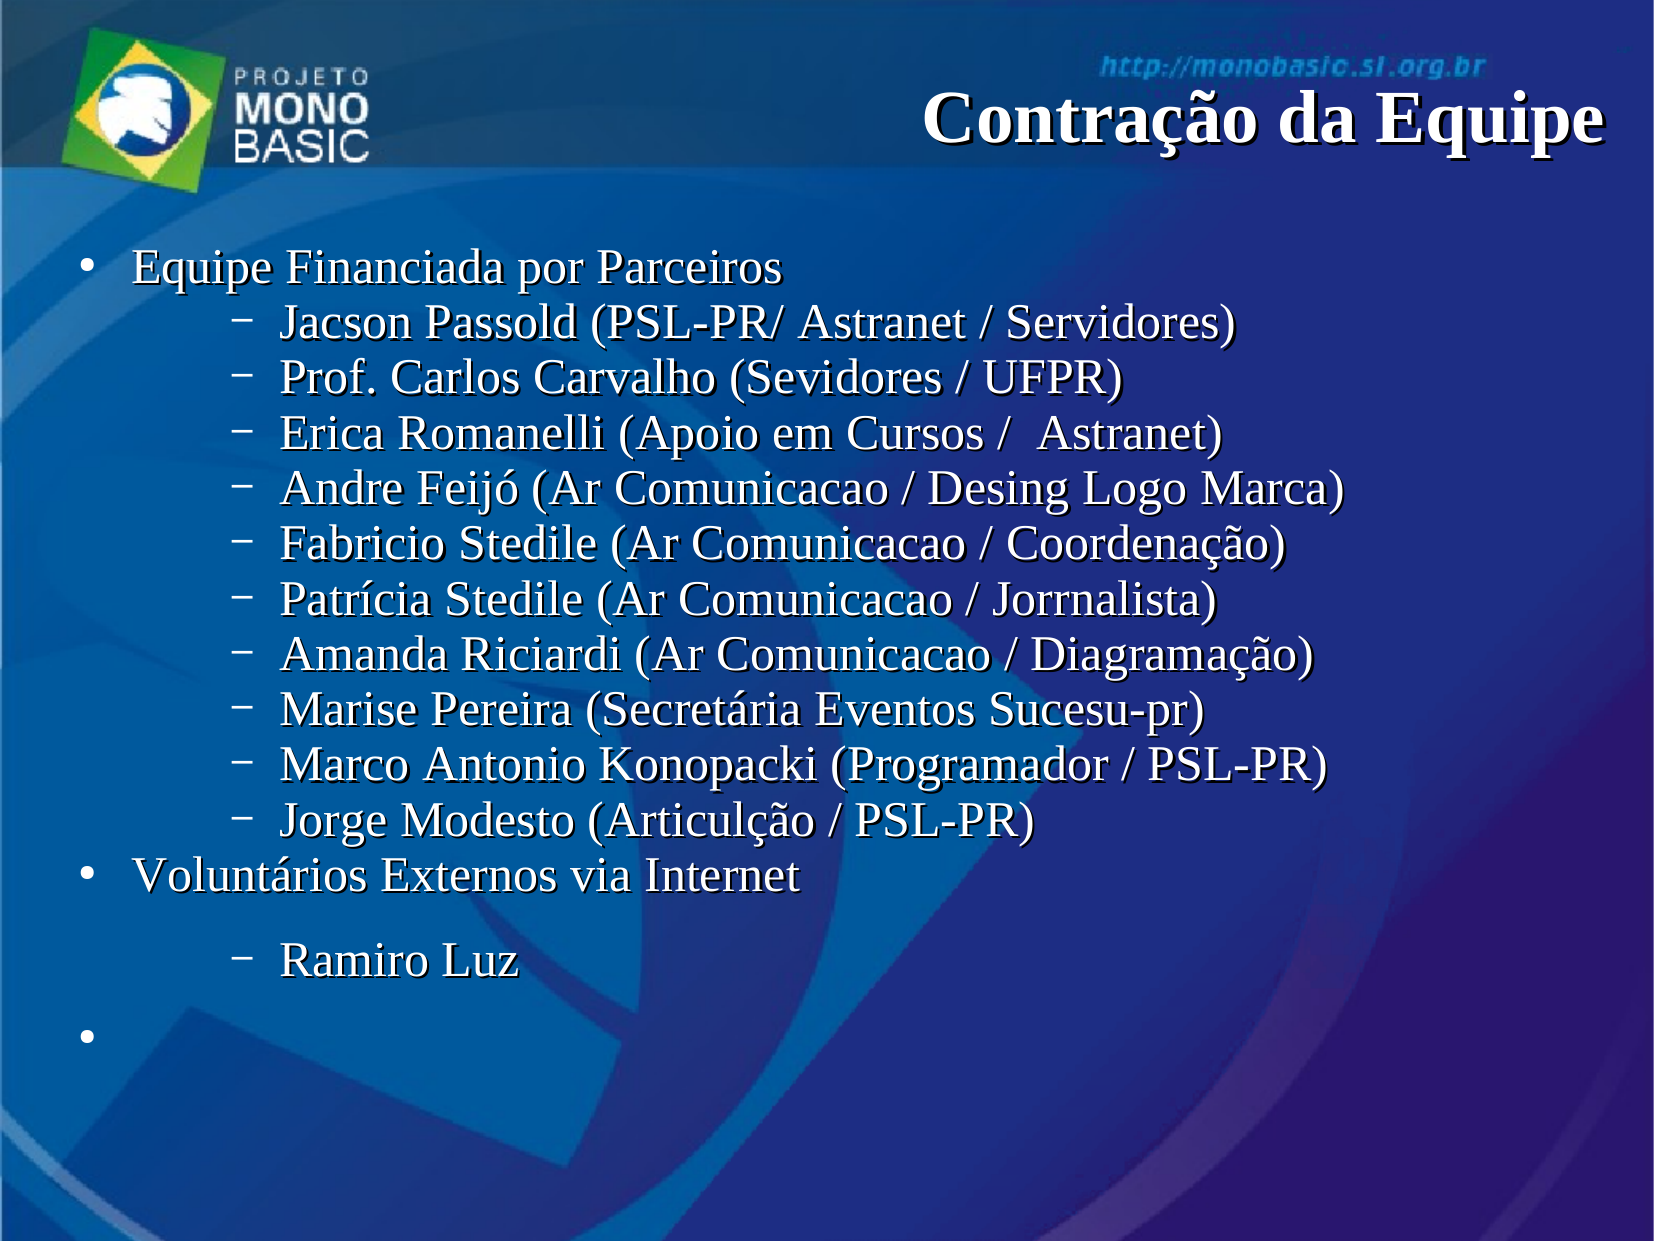

Contração da Equipe
# Equipe Financiada por Parceiros
Jacson Passold (PSL-PR/ Astranet / Servidores)
Prof. Carlos Carvalho (Sevidores / UFPR)
Erica Romanelli (Apoio em Cursos / Astranet)
Andre Feijó (Ar Comunicacao / Desing Logo Marca)
Fabricio Stedile (Ar Comunicacao / Coordenação)
Patrícia Stedile (Ar Comunicacao / Jorrnalista)
Amanda Riciardi (Ar Comunicacao / Diagramação)
Marise Pereira (Secretária Eventos Sucesu-pr)
Marco Antonio Konopacki (Programador / PSL-PR)
Jorge Modesto (Articulção / PSL-PR)
Voluntários Externos via Internet
Ramiro Luz